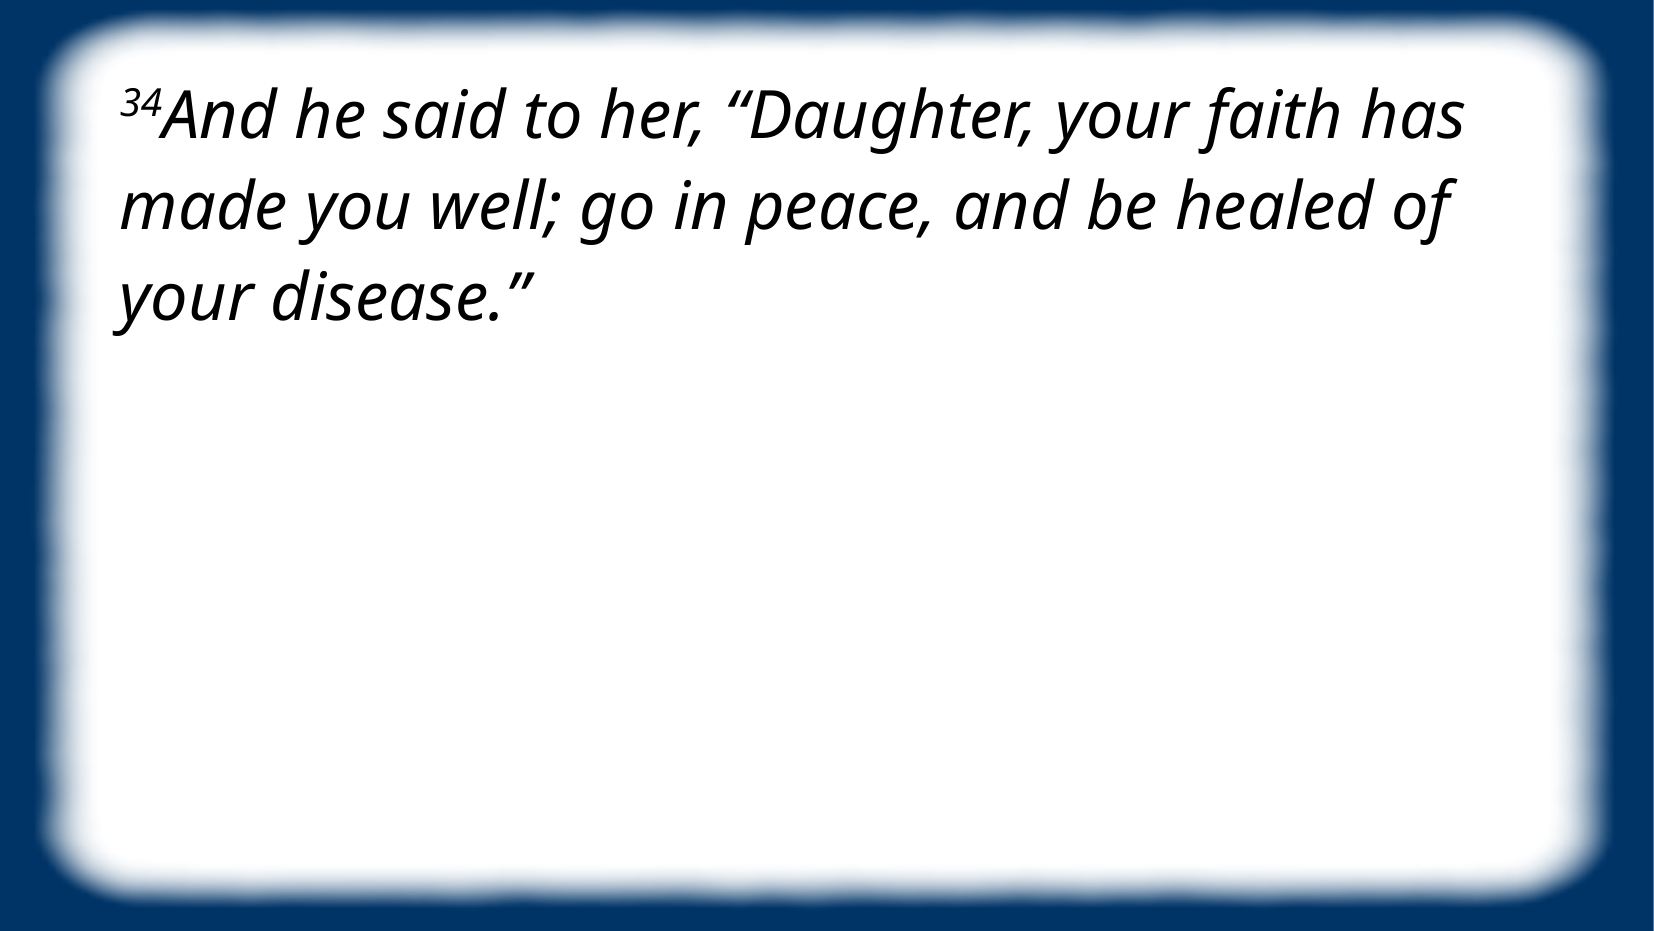

34And he said to her, “Daughter, your faith has made you well; go in peace, and be healed of your disease.”